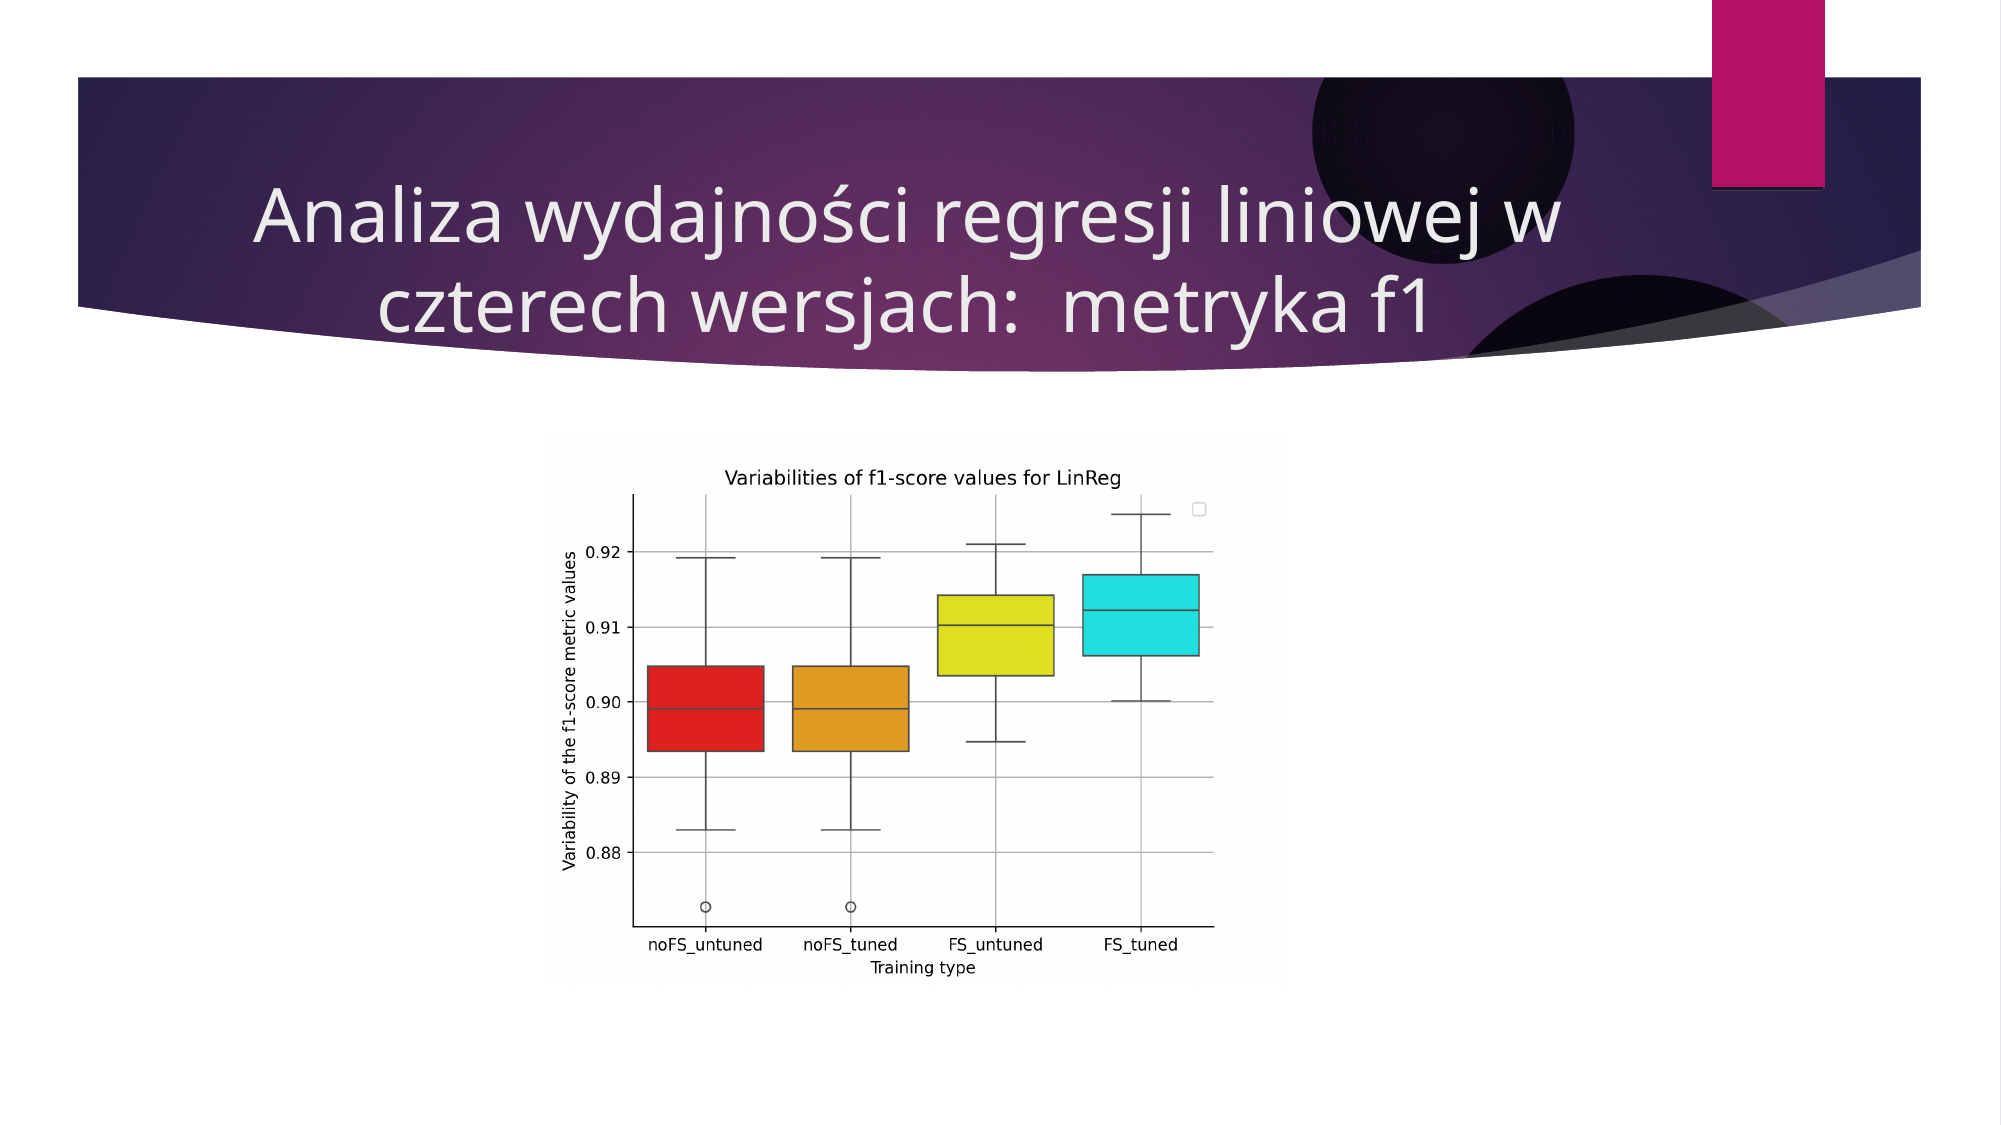

# Analiza wydajności regresji liniowej w czterech wersjach: metryka f1